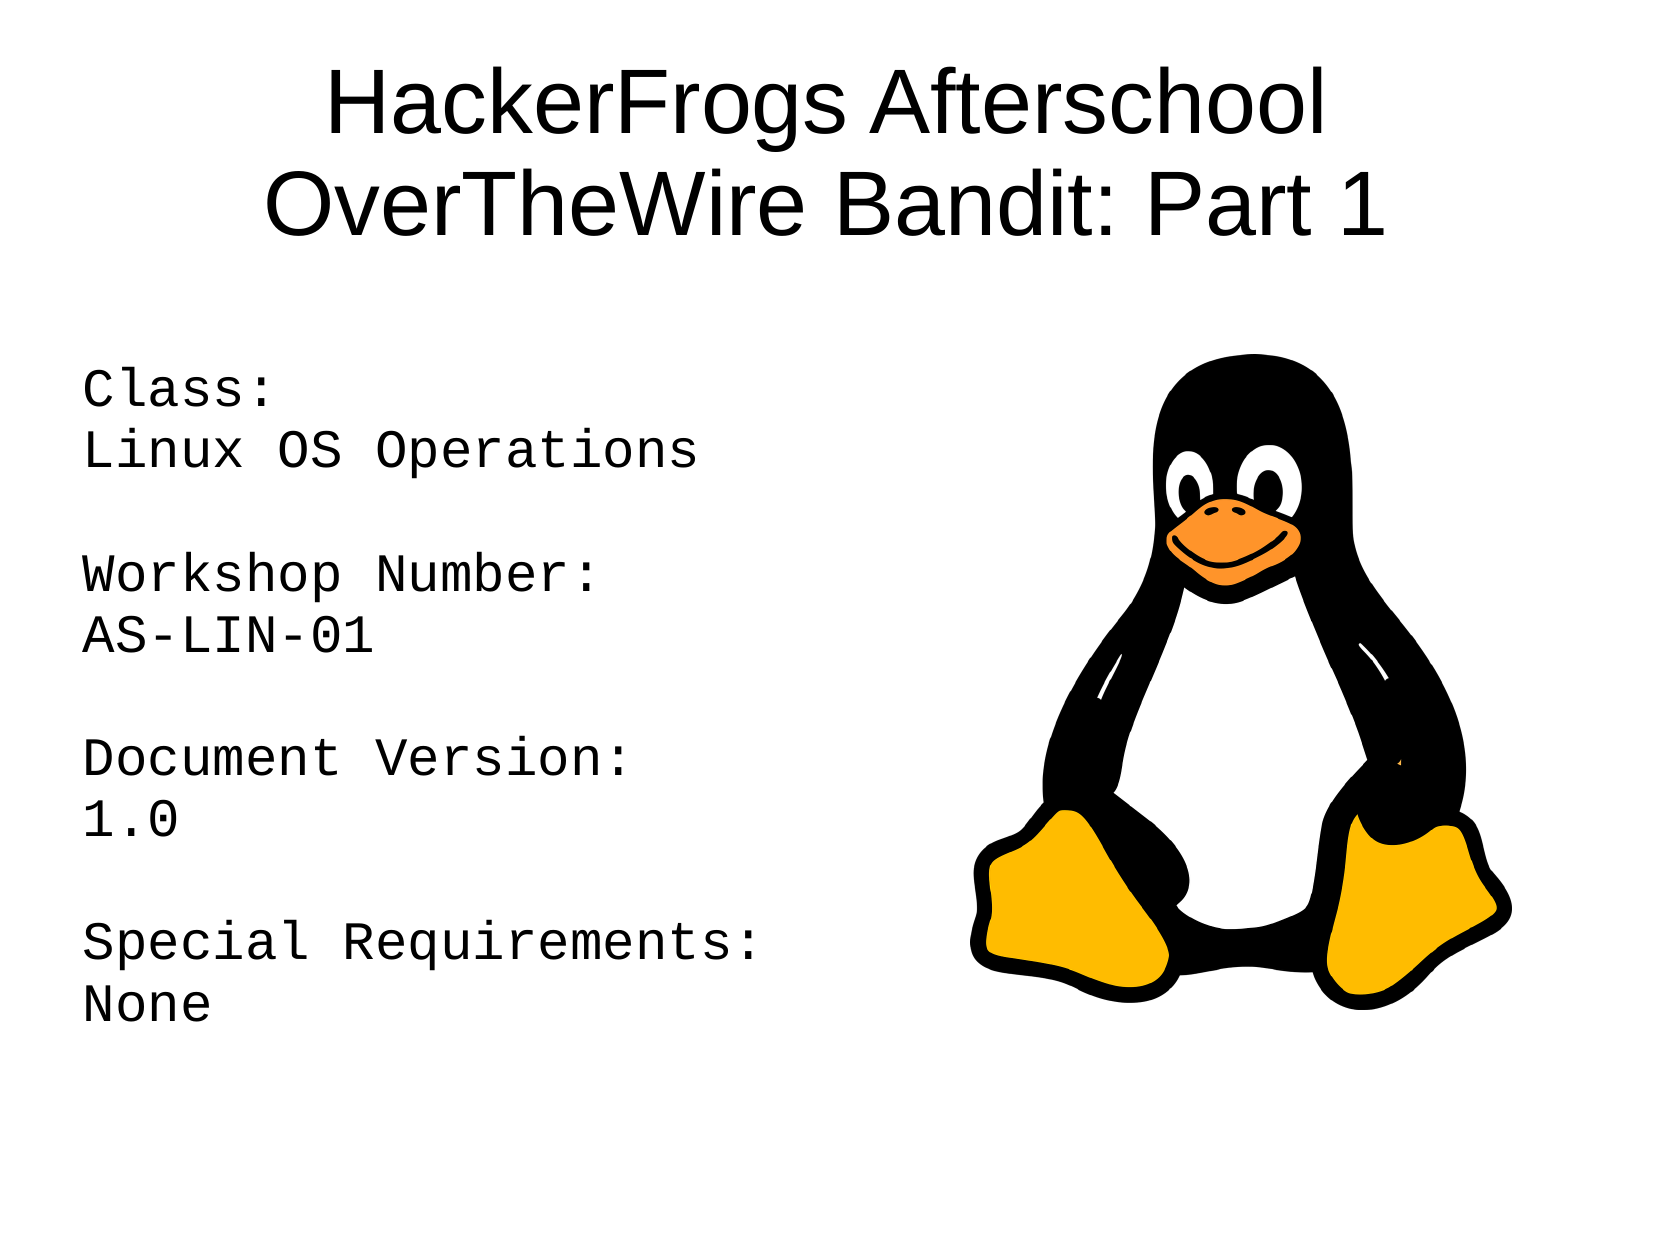

# HackerFrogs Afterschool OverTheWire Bandit: Part 1
Class:
Linux OS Operations
Workshop Number:
AS-LIN-01
Document Version:
1.0
Special Requirements:
None